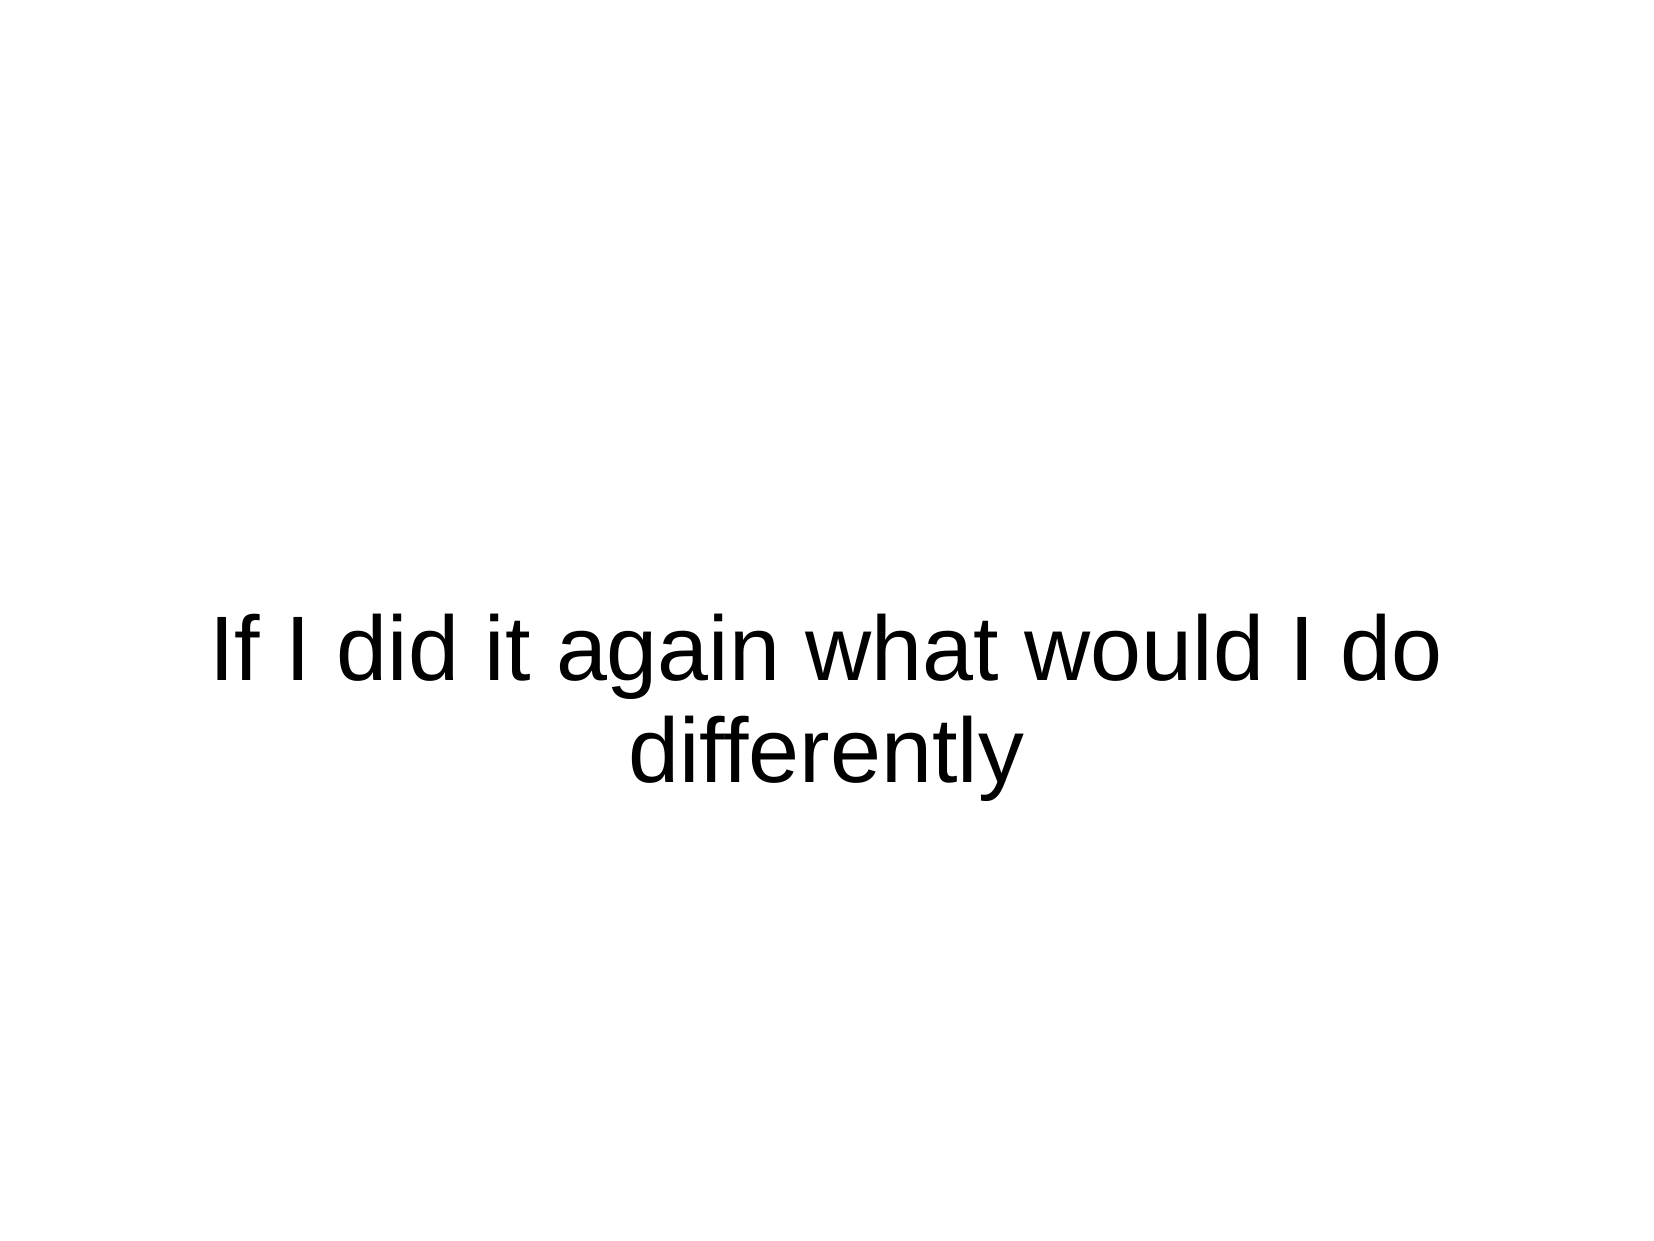

#
If I did it again what would I do differently